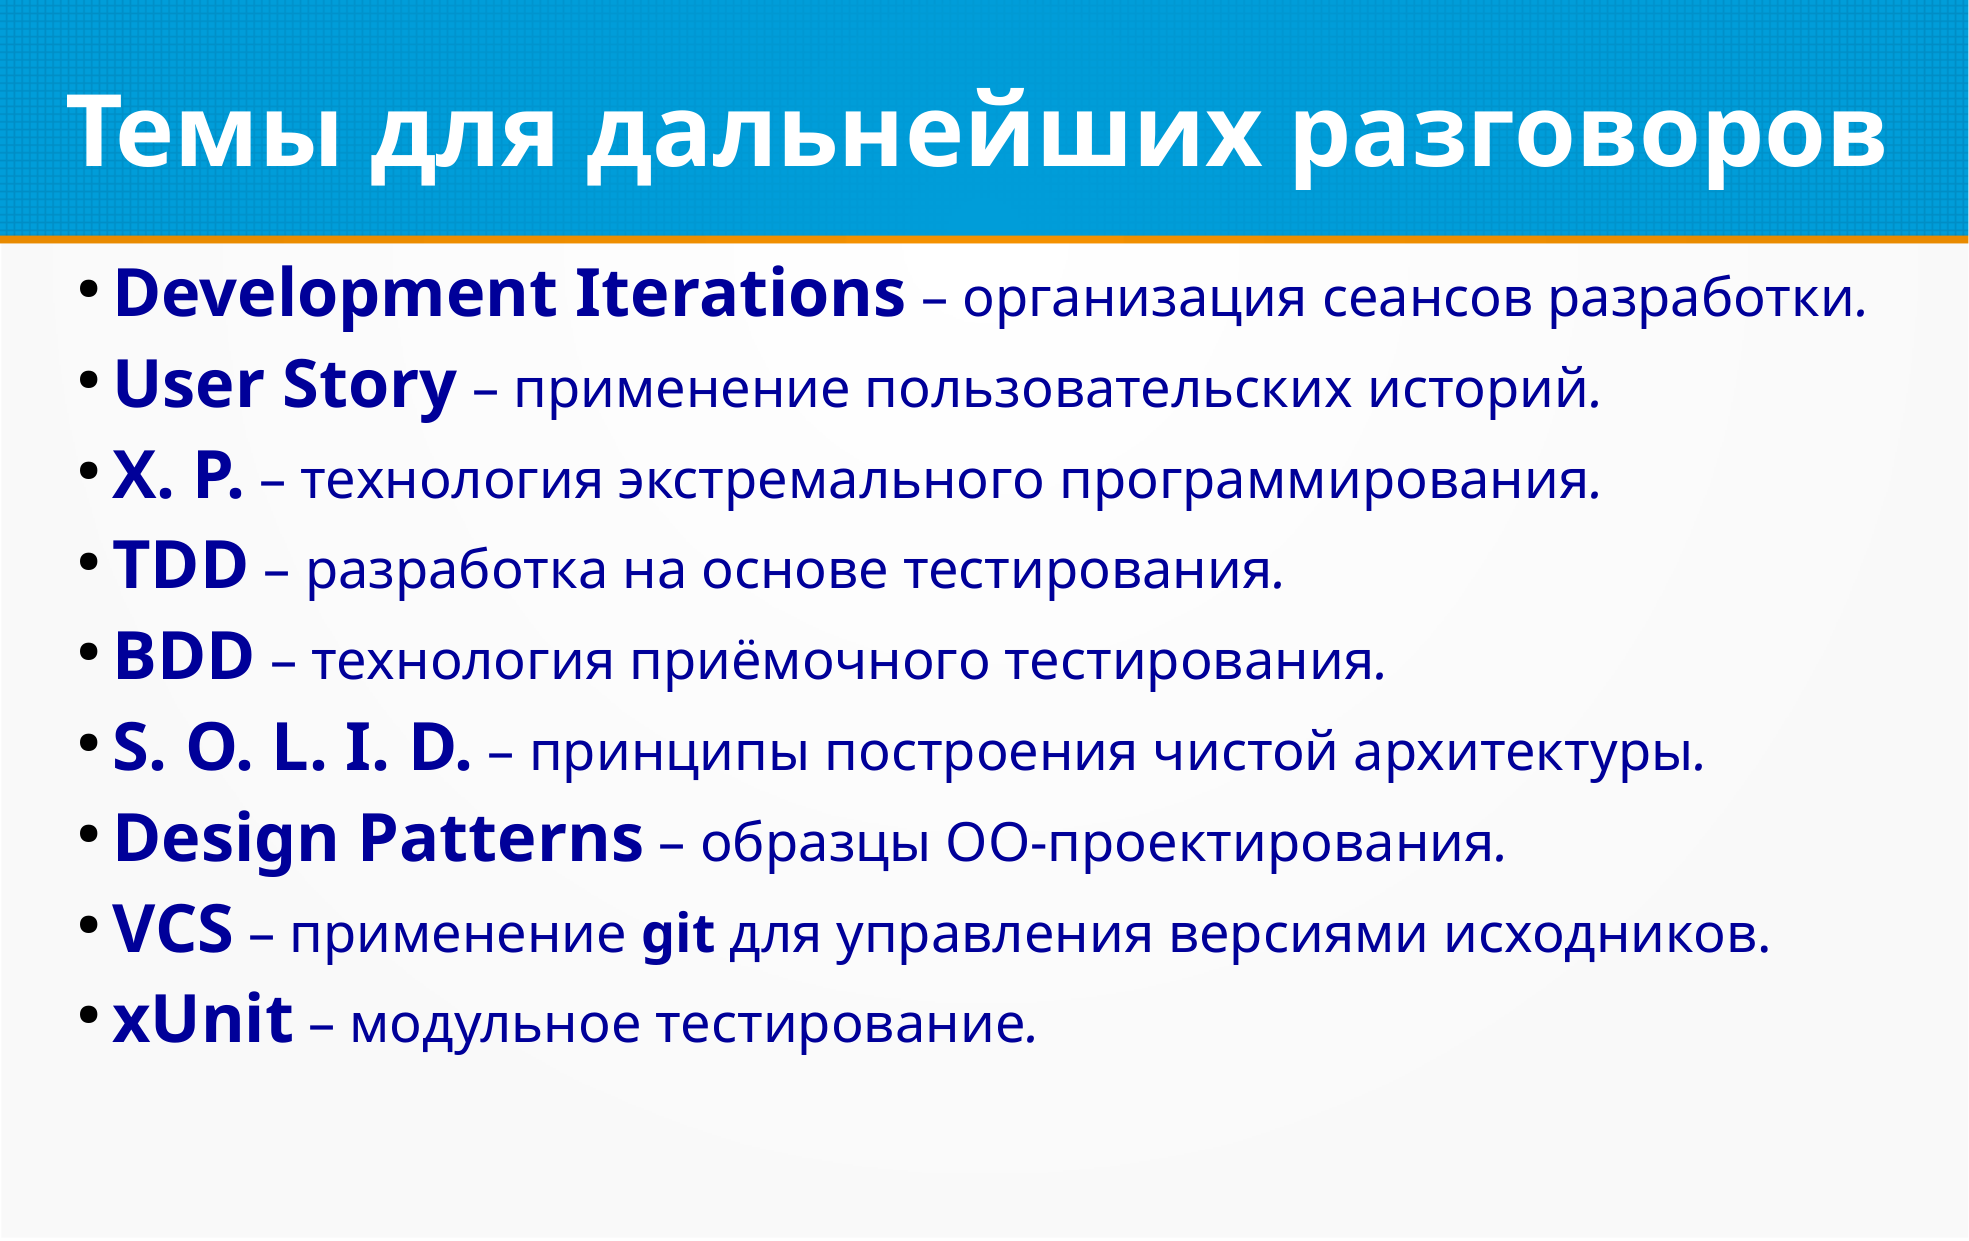

Темы для дальнейших разговоров
Development Iterations – организация сеансов разработки.
User Story – применение пользовательских историй.
X. P. – технология экстремального программирования.
TDD – разработка на основе тестирования.
BDD – технология приёмочного тестирования.
S. O. L. I. D. – принципы построения чистой архитектуры.
Design Patterns – образцы ОО-проектирования.
VCS – применение git для управления версиями исходников.
xUnit – модульное тестирование.